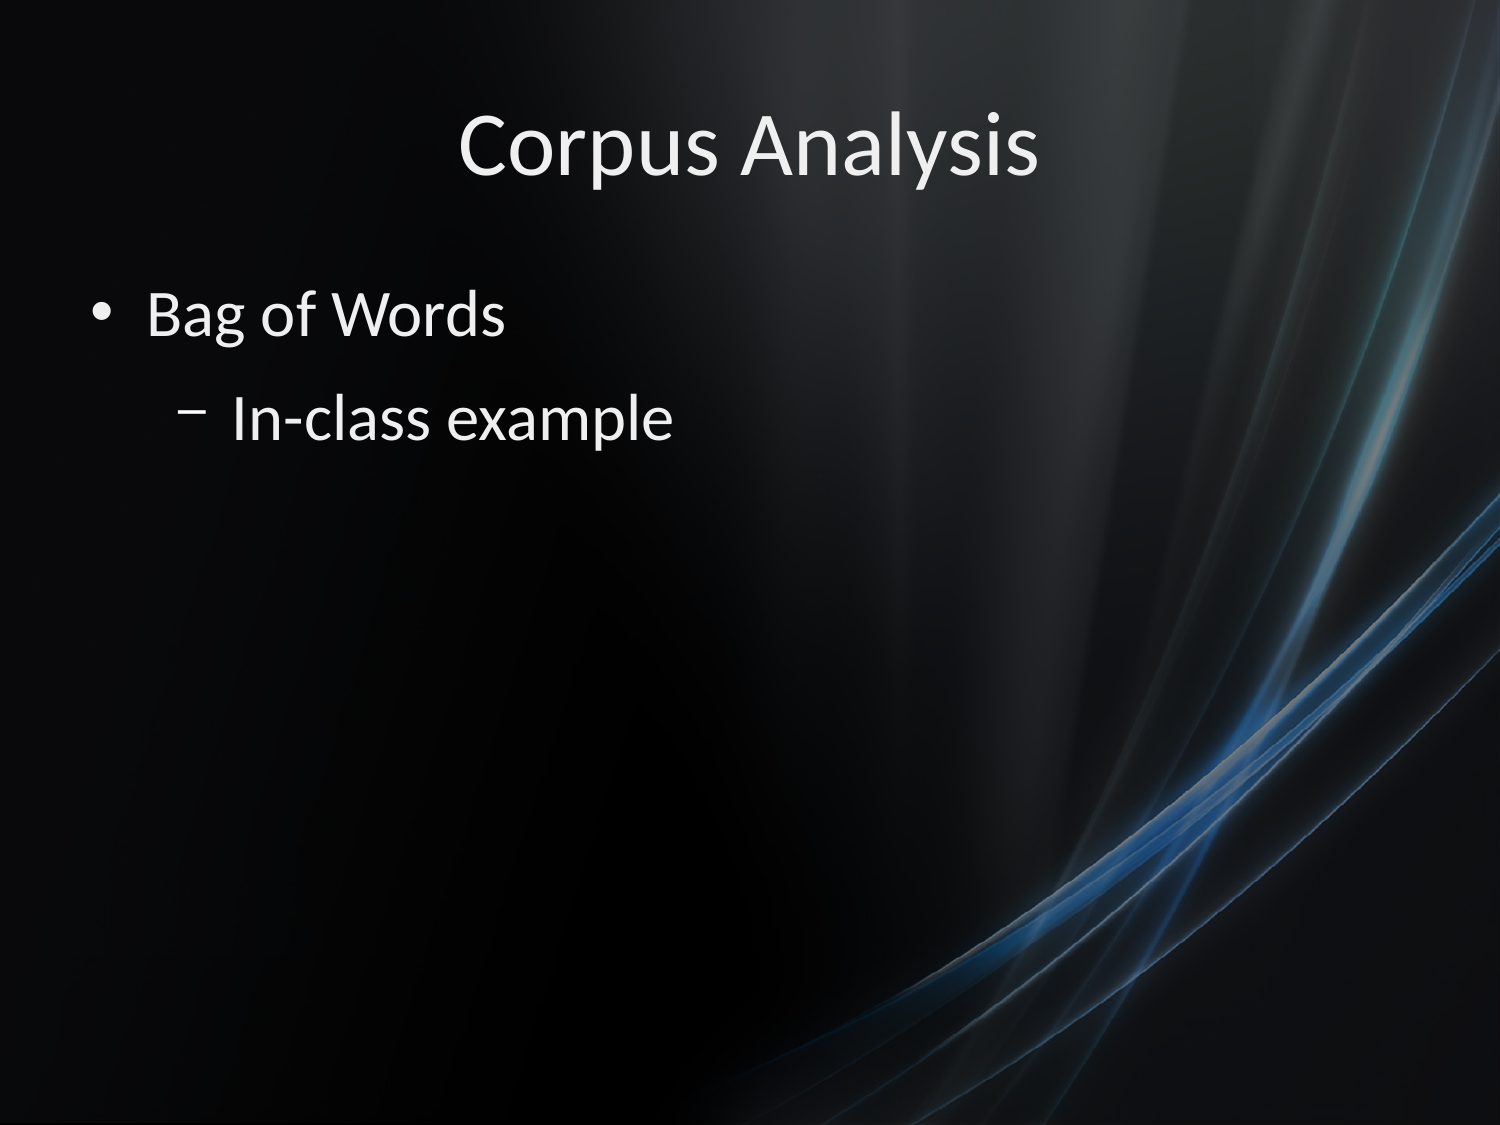

# Corpus Analysis
Bag of Words
In-class example